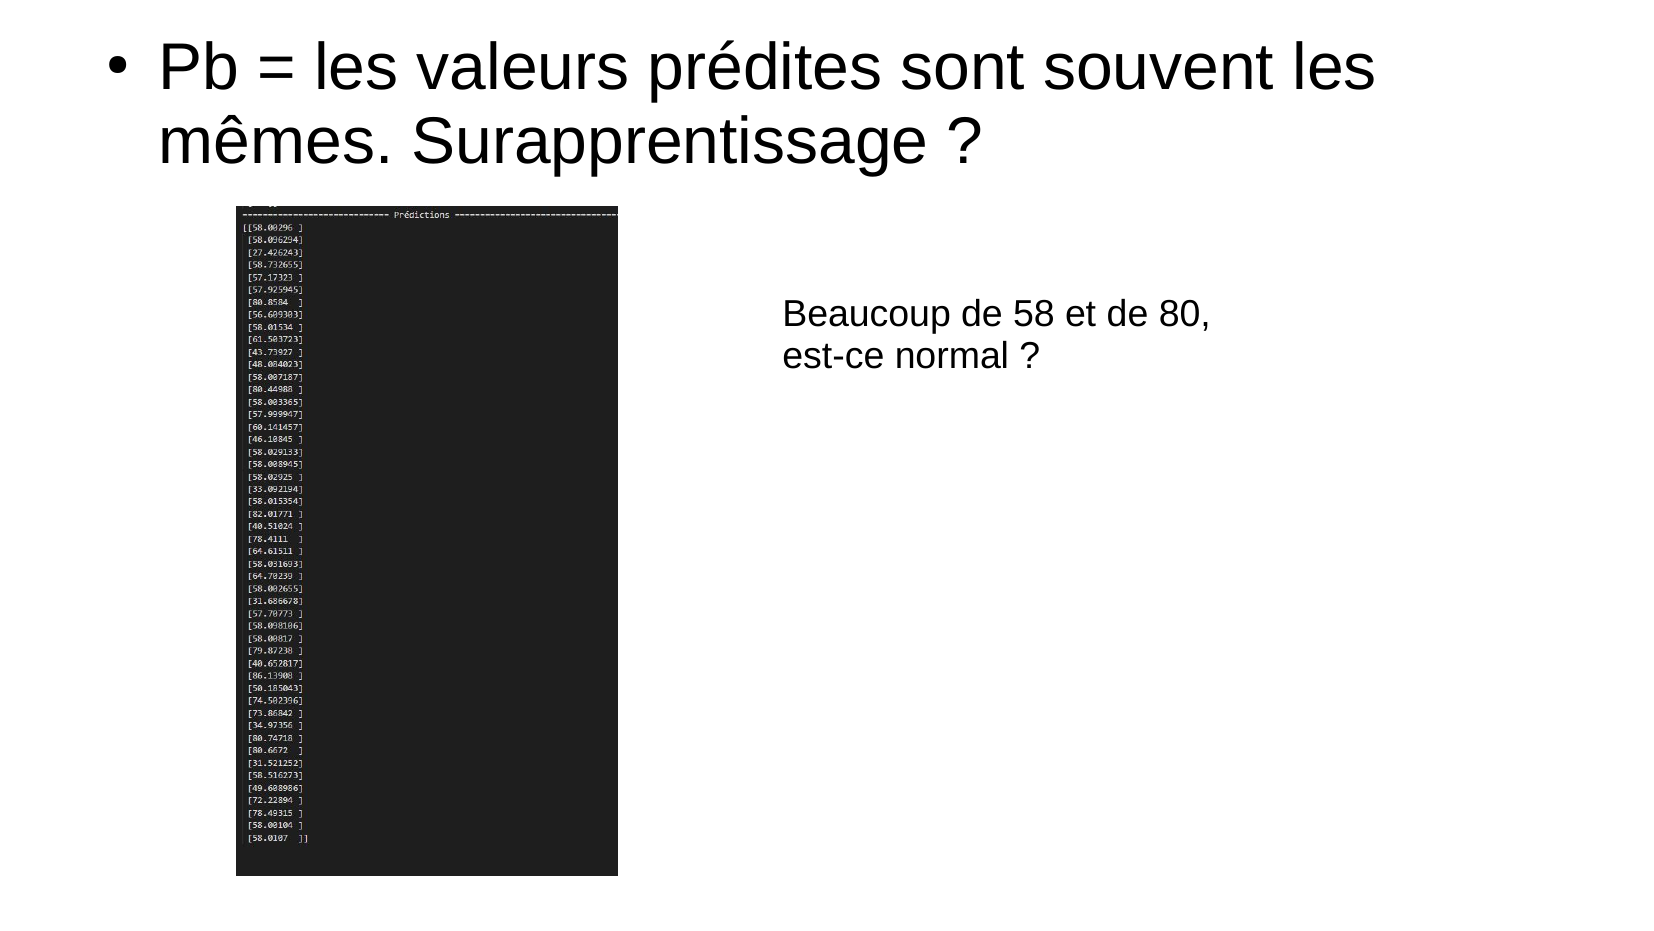

# Pb = les valeurs prédites sont souvent les mêmes. Surapprentissage ?
Beaucoup de 58 et de 80, est-ce normal ?